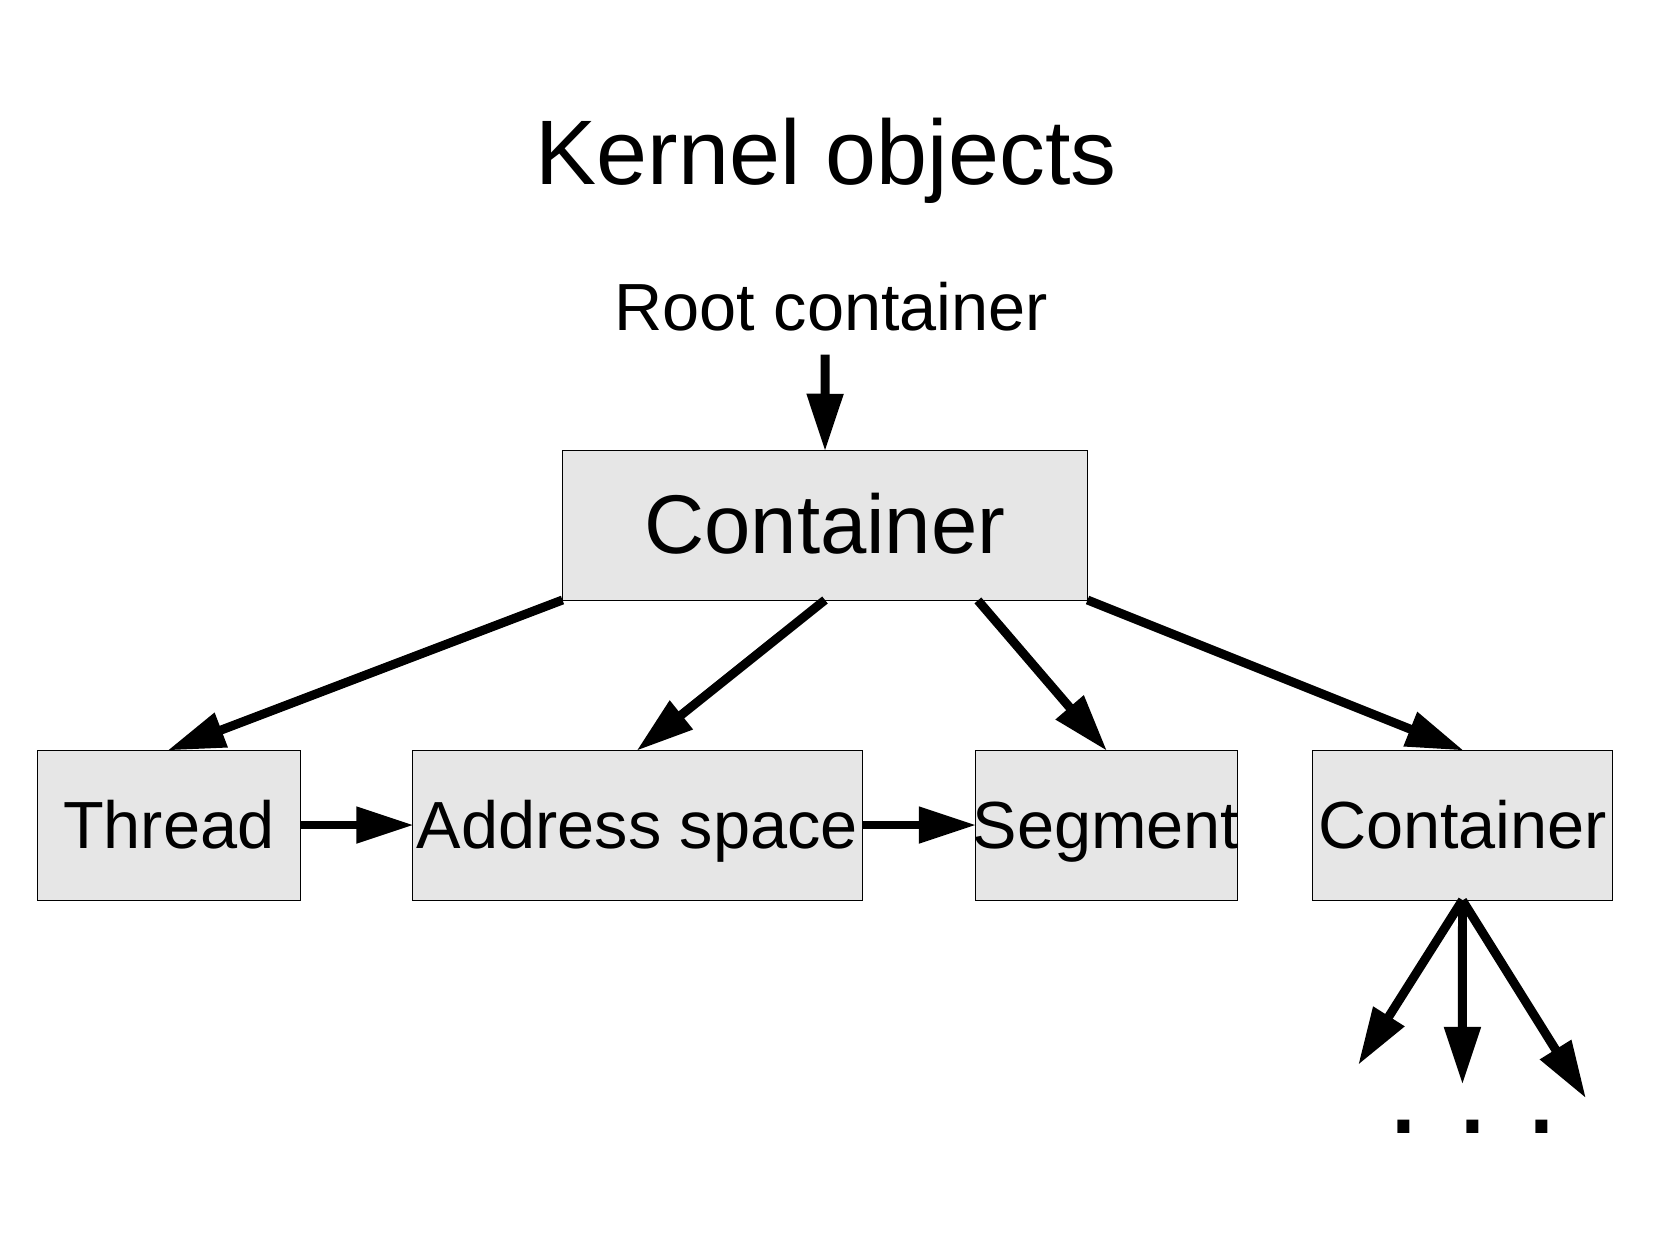

# Kernel objects
Root container
Container
Thread
Address space
Segment
Container
. . .